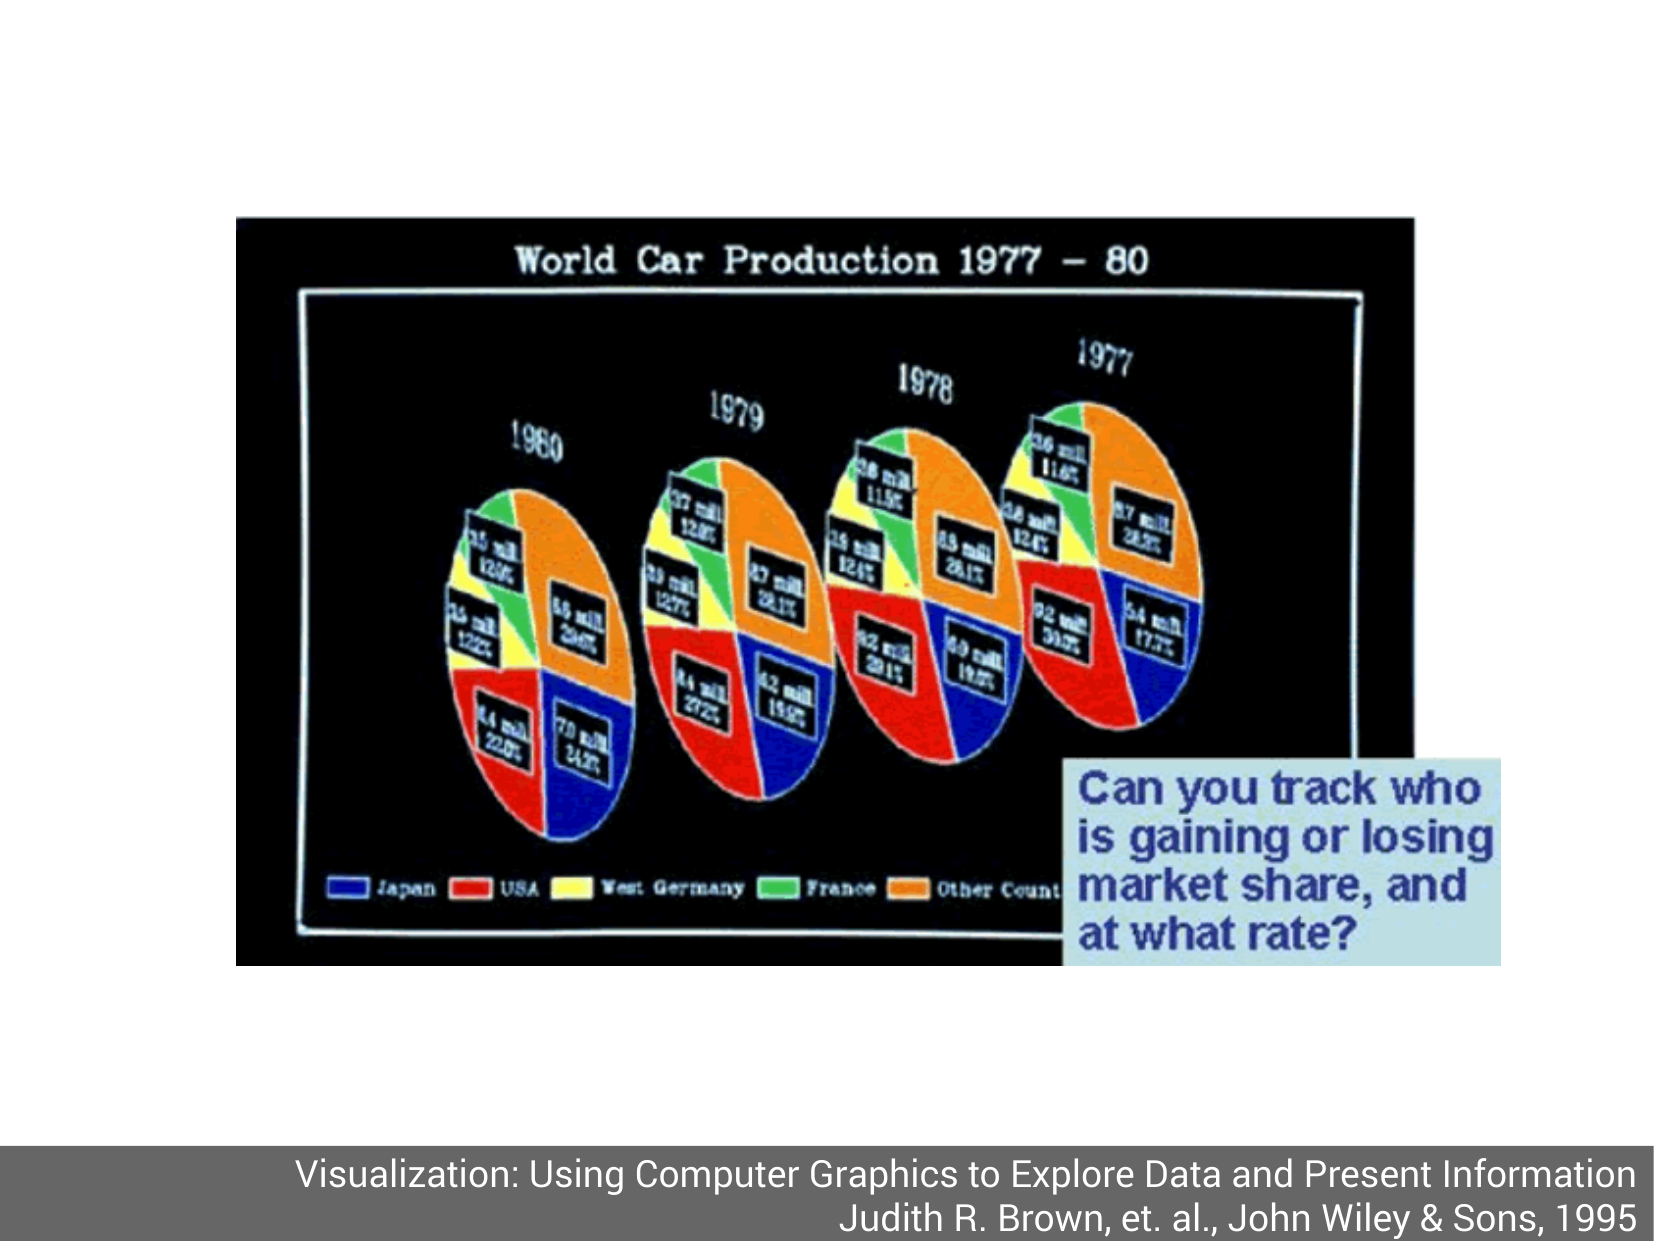

Visualization: Using Computer Graphics to Explore Data and Present Information
Judith R. Brown, et. al., John Wiley & Sons, 1995